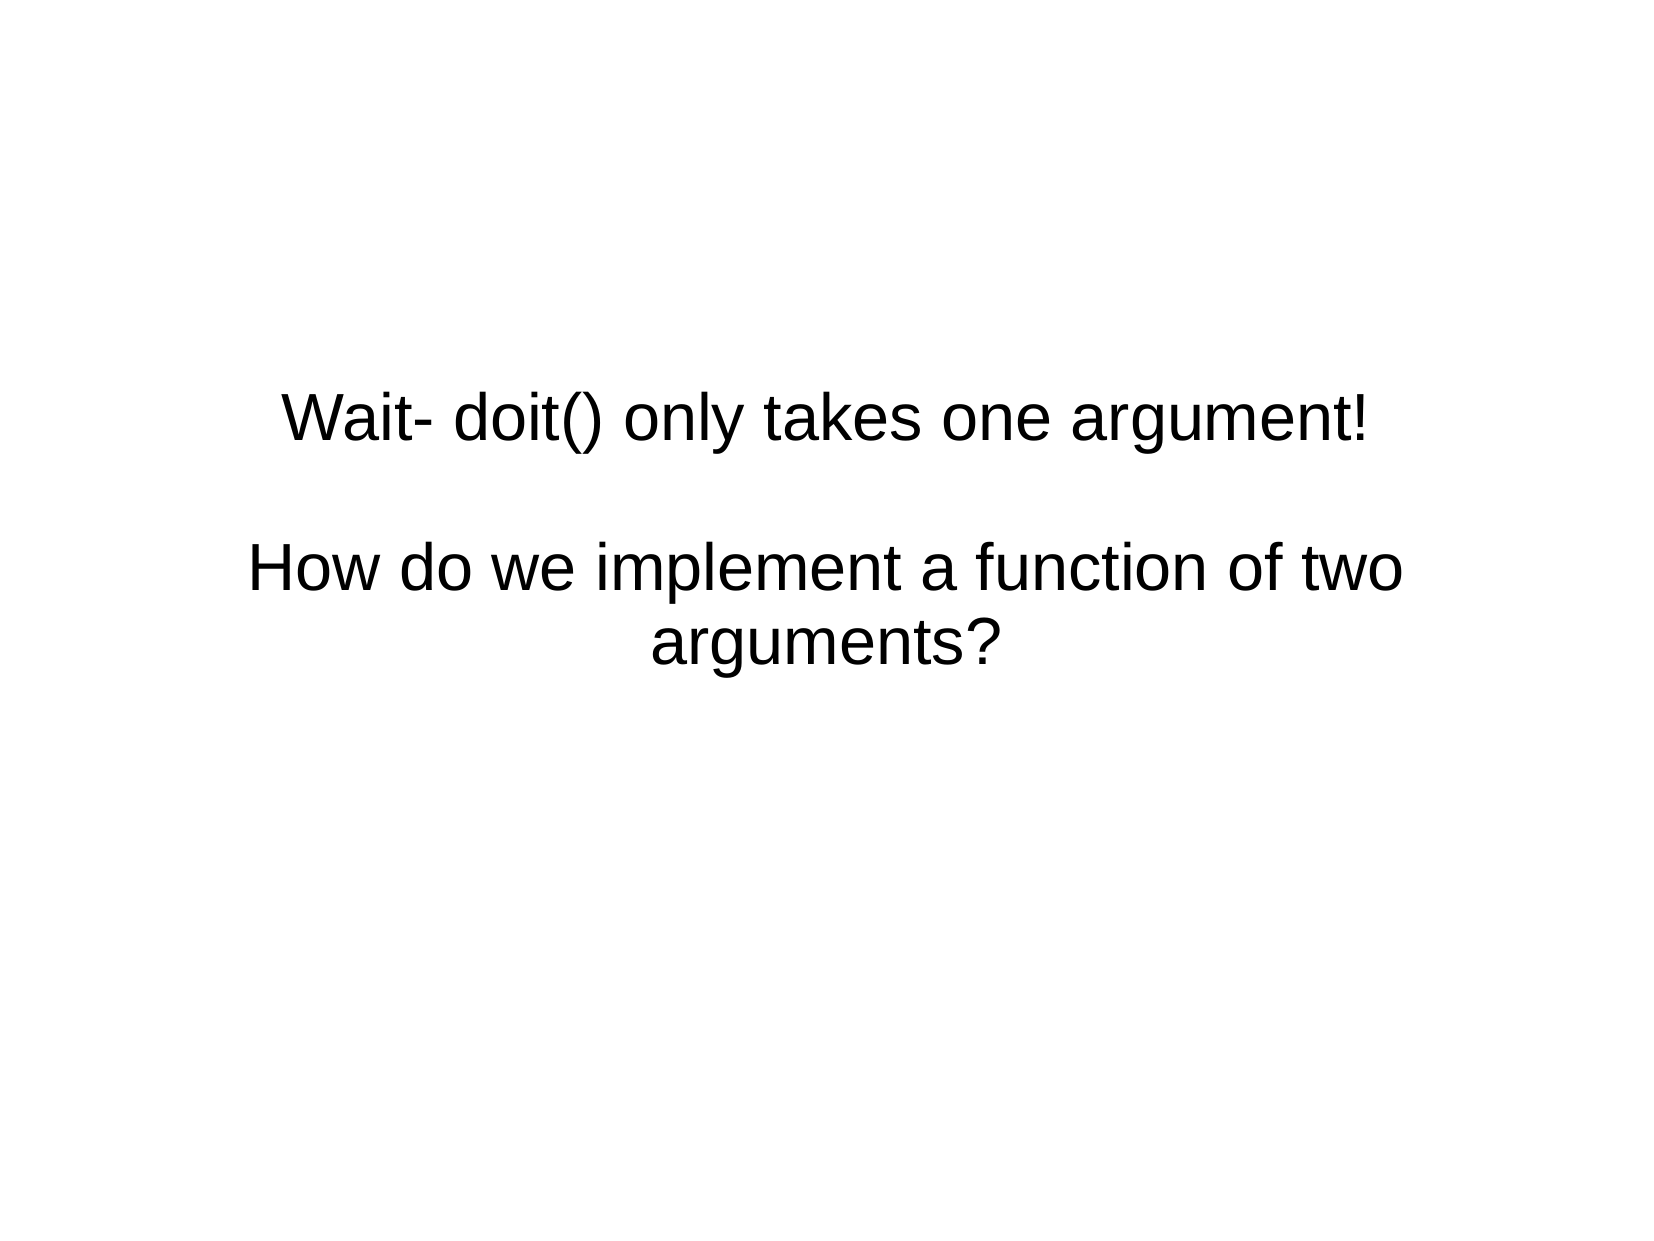

# Wait- doit() only takes one argument!
How do we implement a function of two arguments?